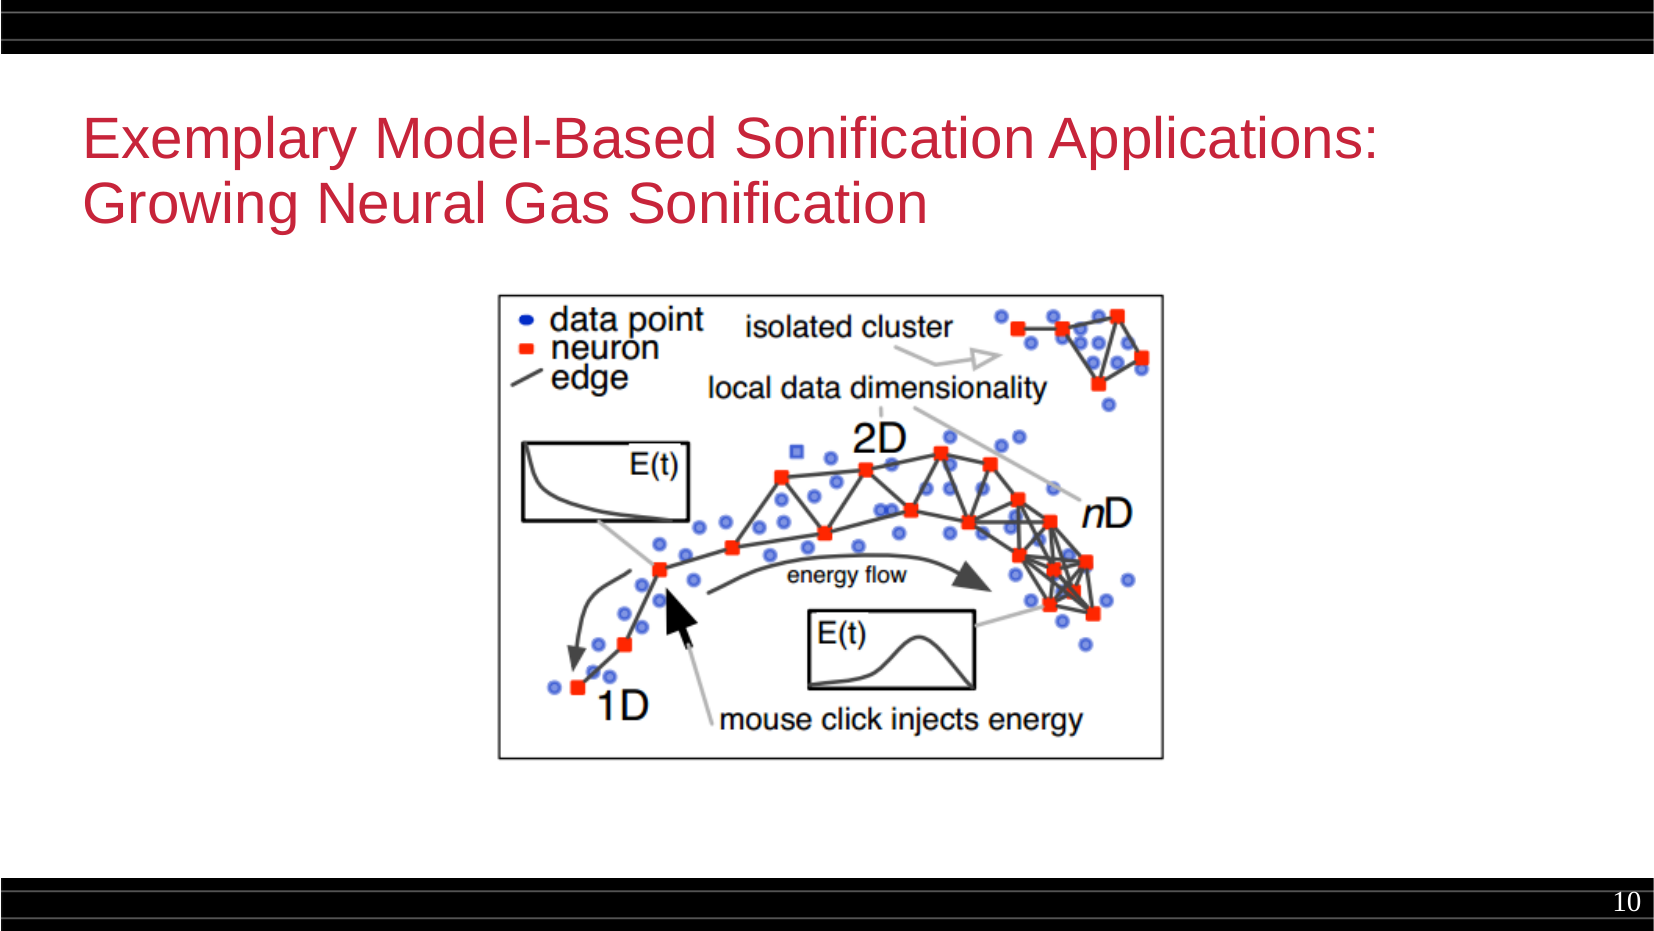

# Exemplary Model-Based Sonification Applications: Growing Neural Gas Sonification